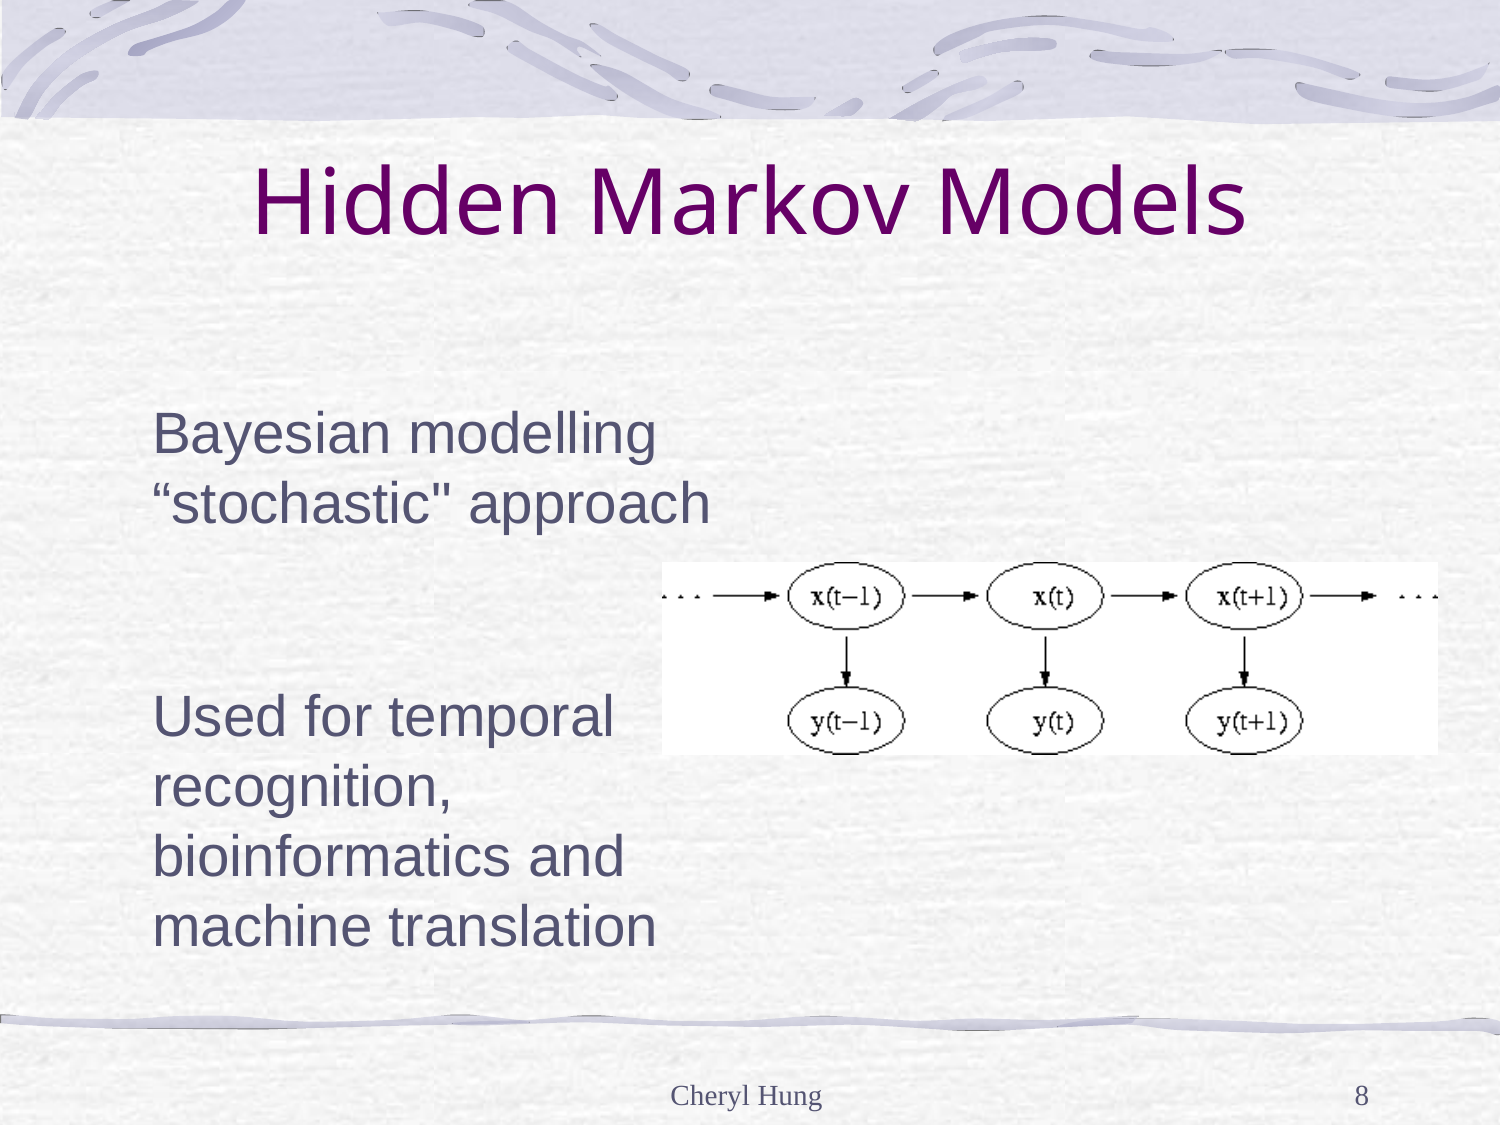

# Hidden Markov Models
Bayesian modelling “stochastic" approach
Used for temporal recognition, bioinformatics and machine translation
Cheryl Hung
8